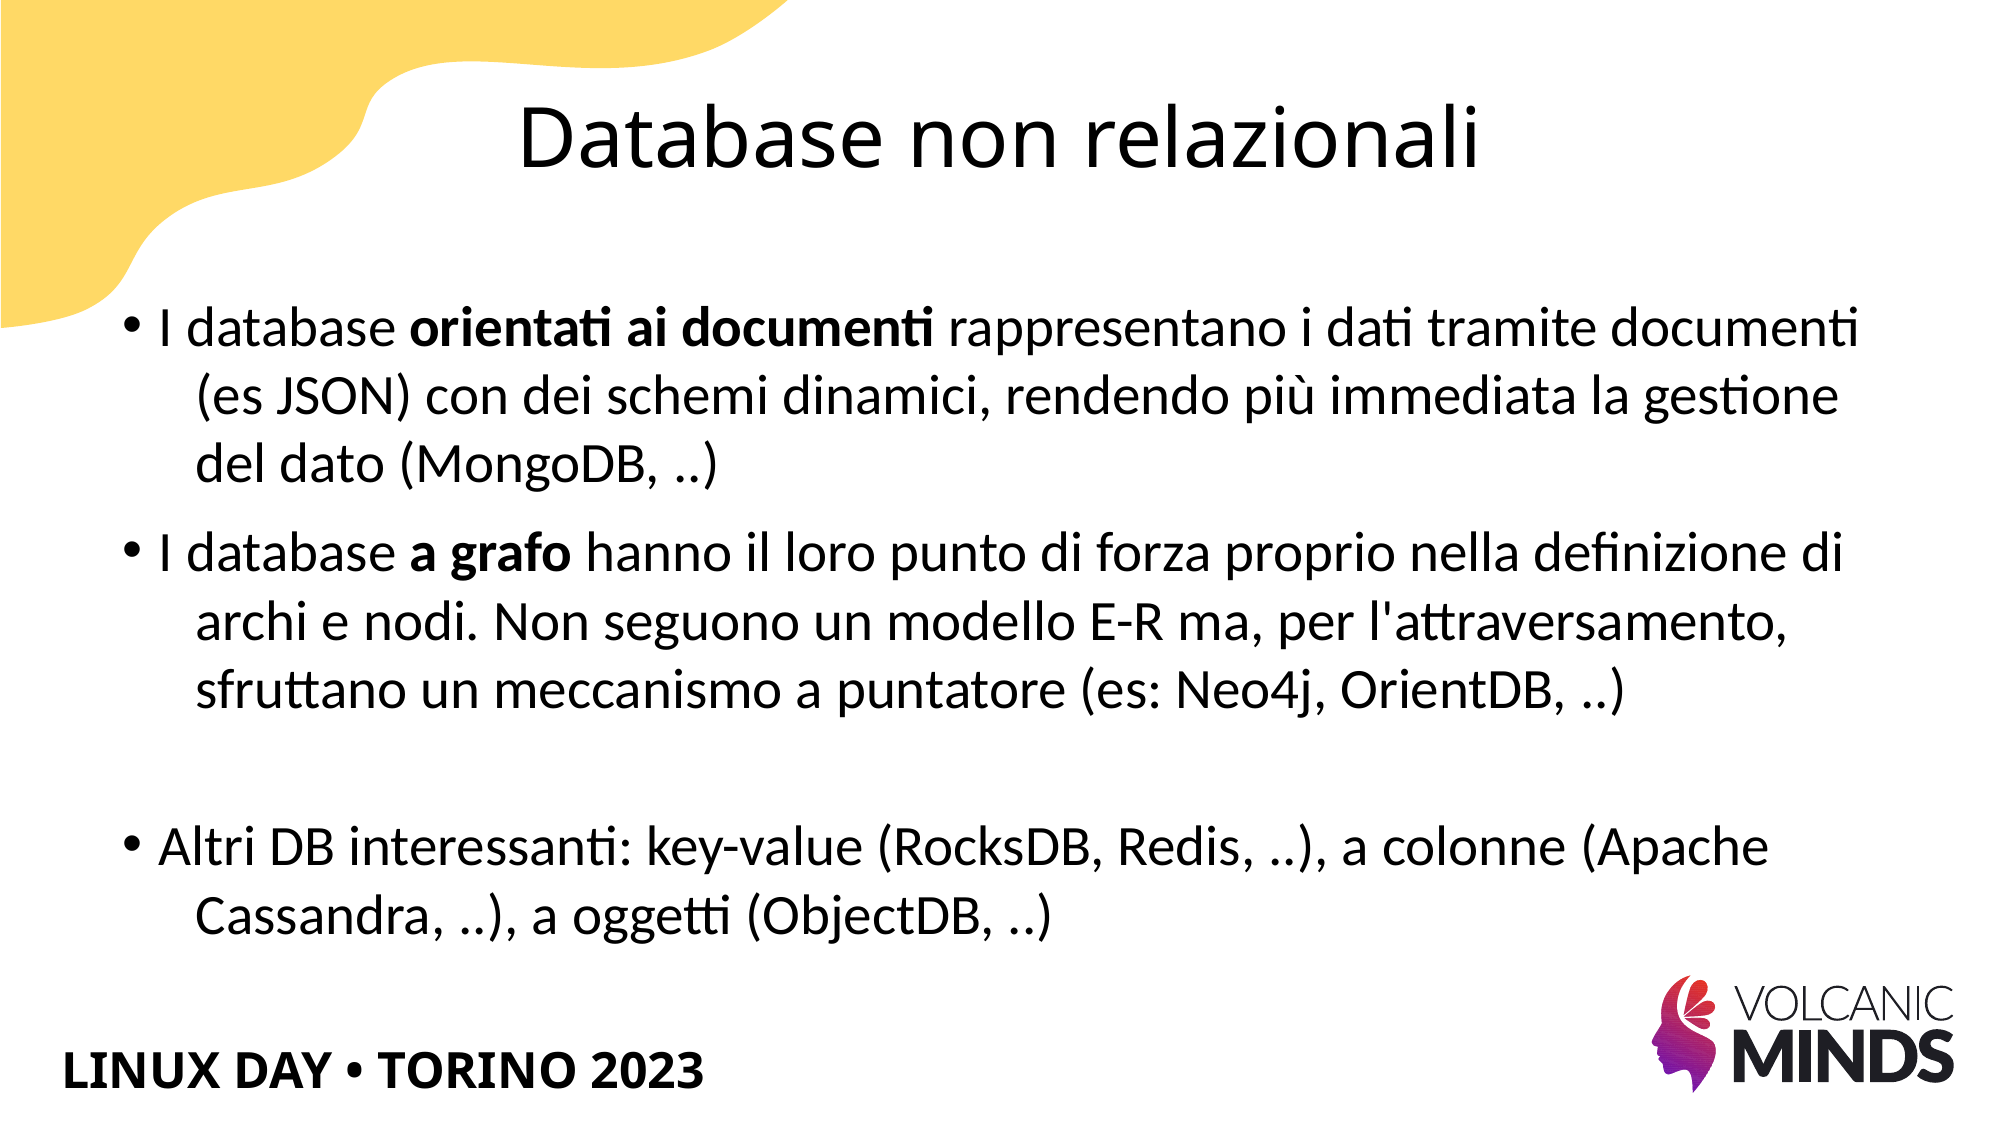

# Database non relazionali
I database orientati ai documenti rappresentano i dati tramite documenti (es JSON) con dei schemi dinamici, rendendo più immediata la gestione del dato (MongoDB, ..)
I database a grafo hanno il loro punto di forza proprio nella definizione di archi e nodi. Non seguono un modello E-R ma, per l'attraversamento, sfruttano un meccanismo a puntatore (es: Neo4j, OrientDB, ..)
Altri DB interessanti: key-value (RocksDB, Redis, ..), a colonne (Apache Cassandra, ..), a oggetti (ObjectDB, ..)
LINUX DAY • TORINO 2023